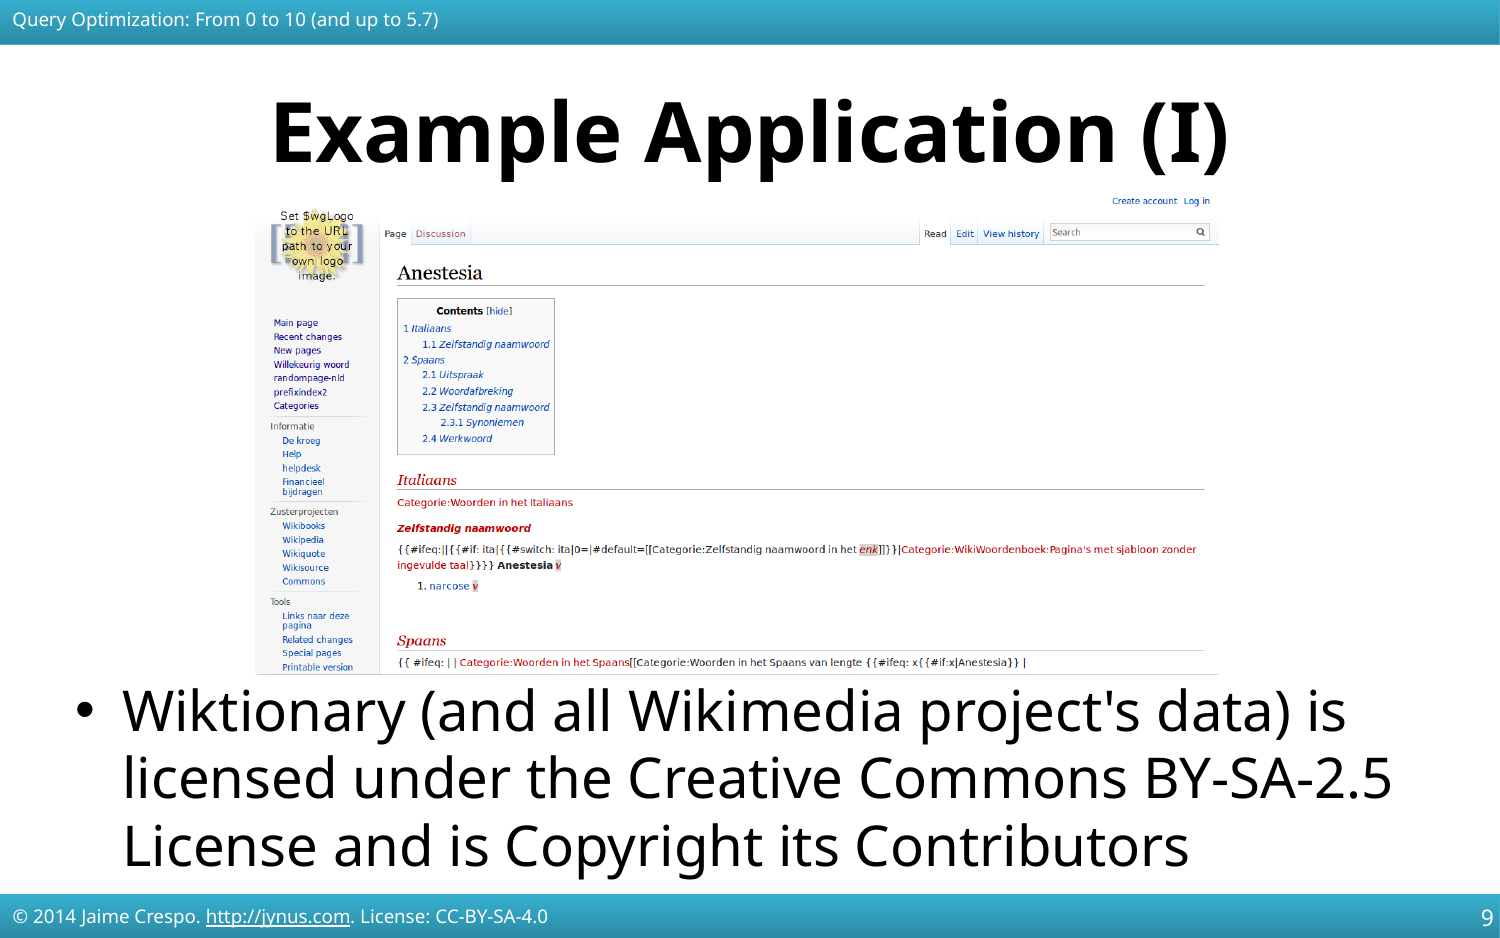

# Example Application (I)
Wiktionary (and all Wikimedia project's data) is licensed under the Creative Commons BY-SA-2.5 License and is Copyright its Contributors